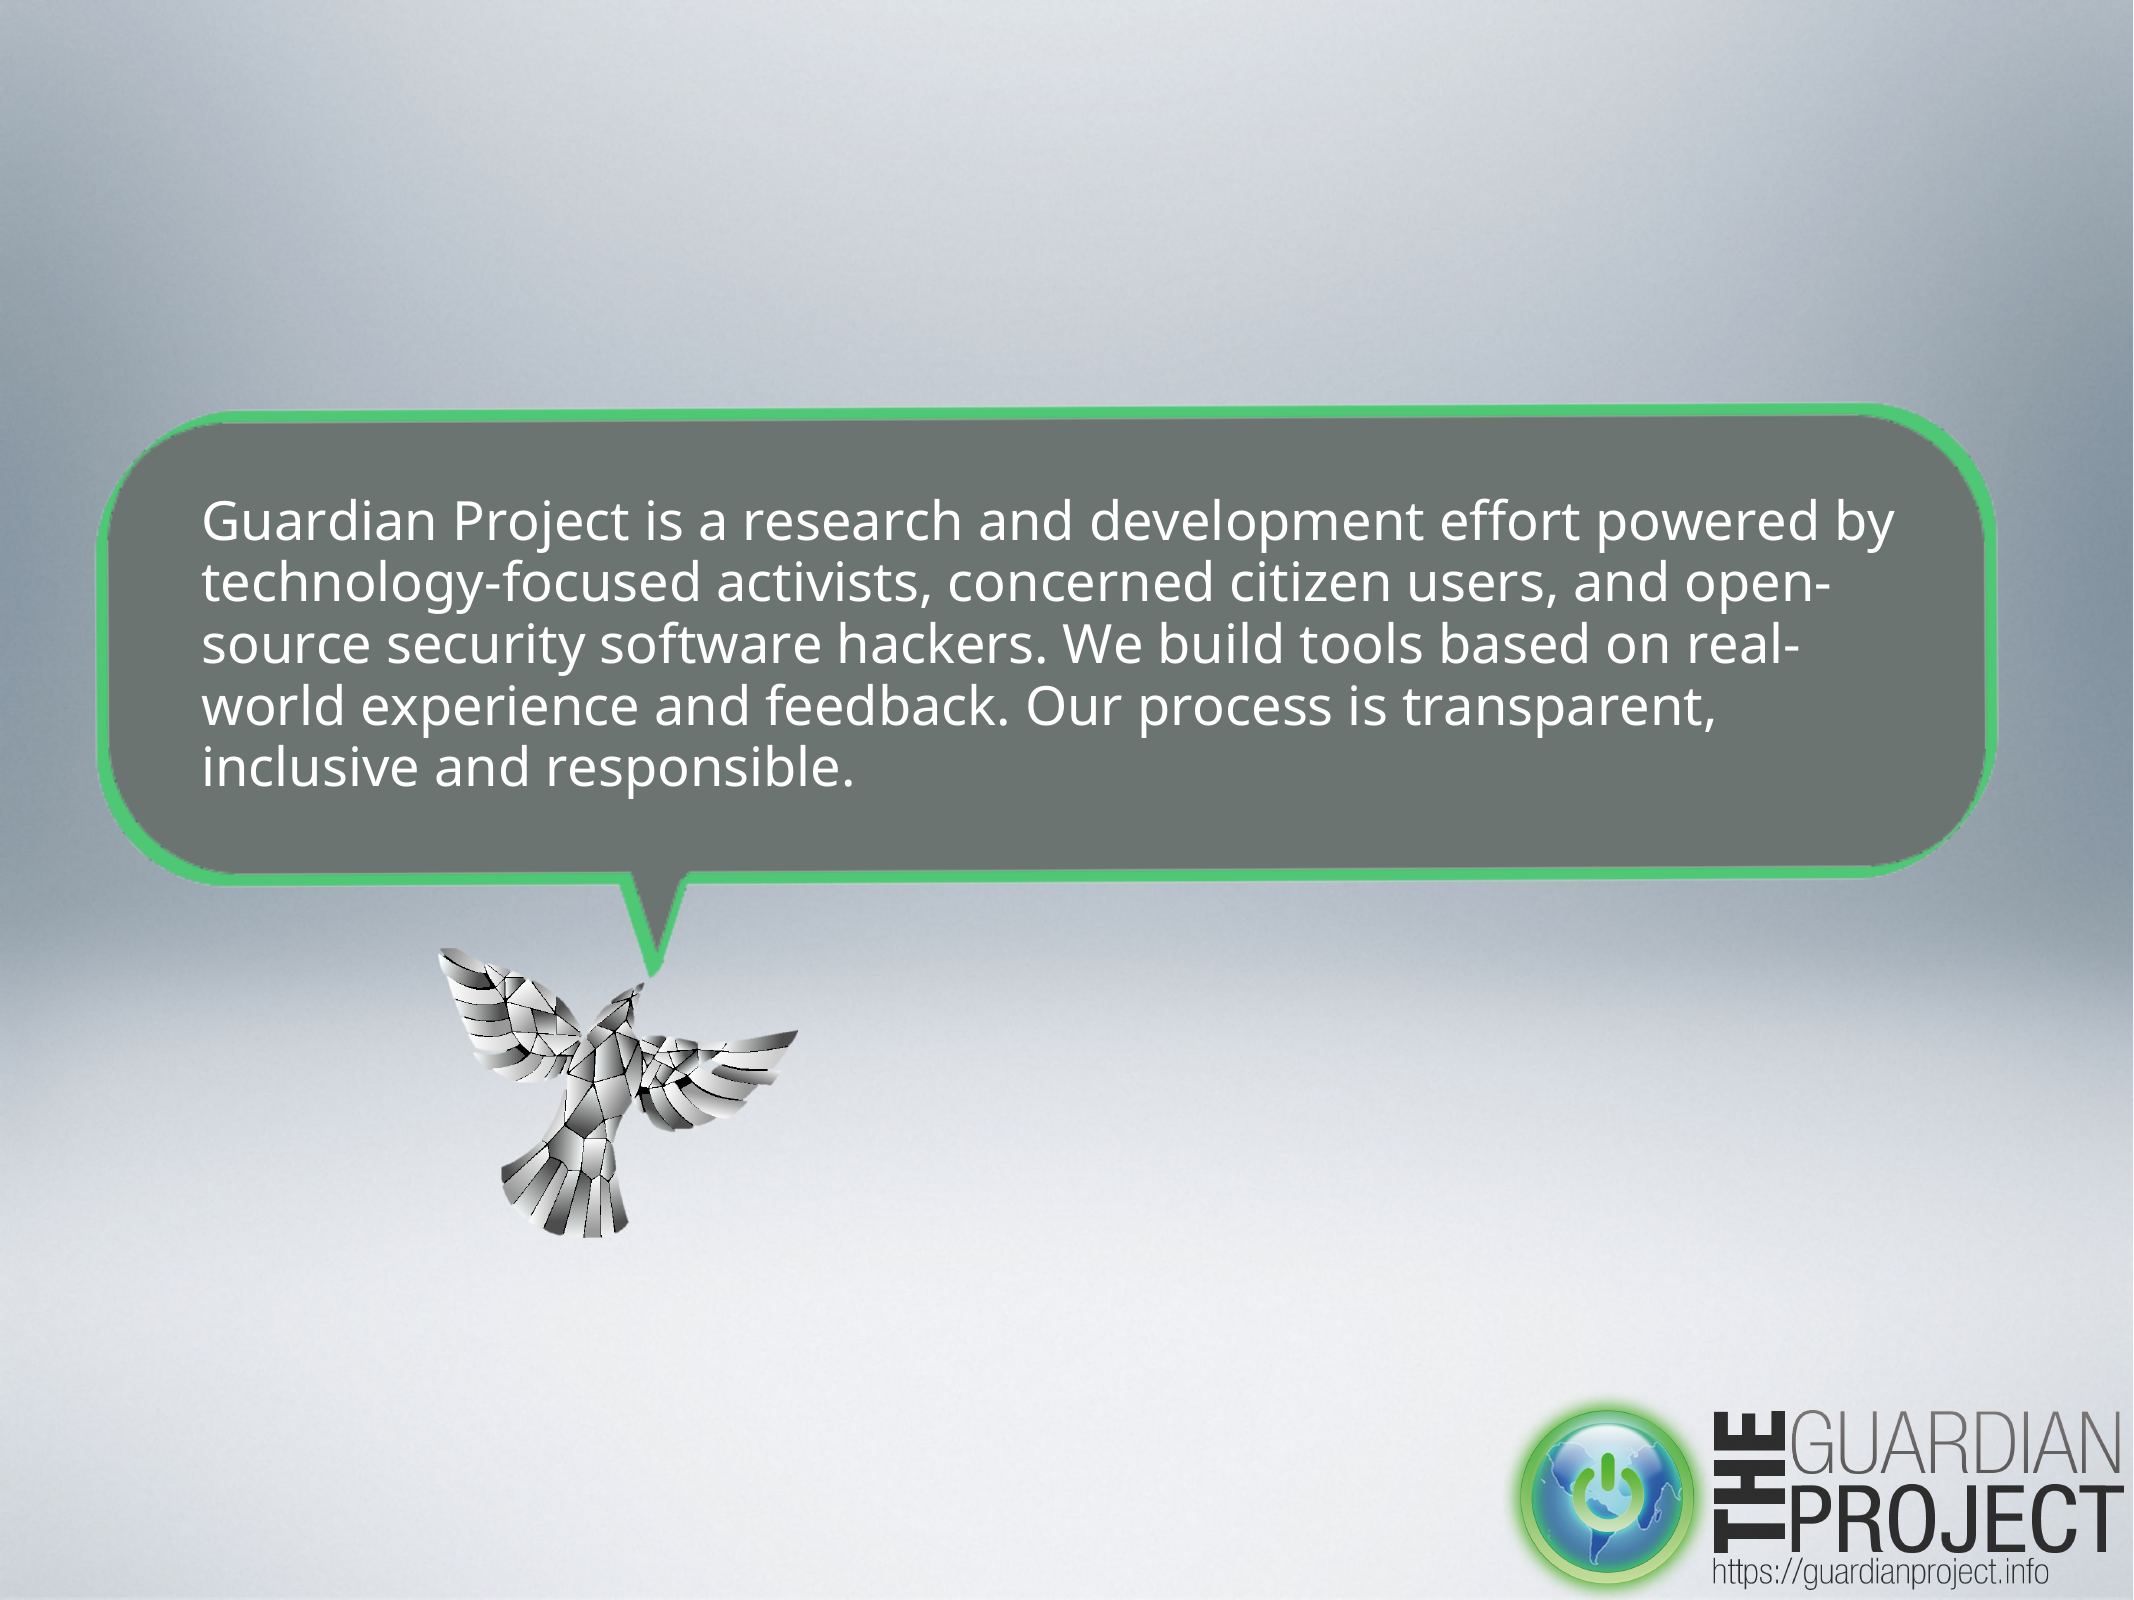

Guardian Project is a research and development effort powered by technology-focused activists, concerned citizen users, and open-source security software hackers. We build tools based on real-world experience and feedback. Our process is transparent, inclusive and responsible.